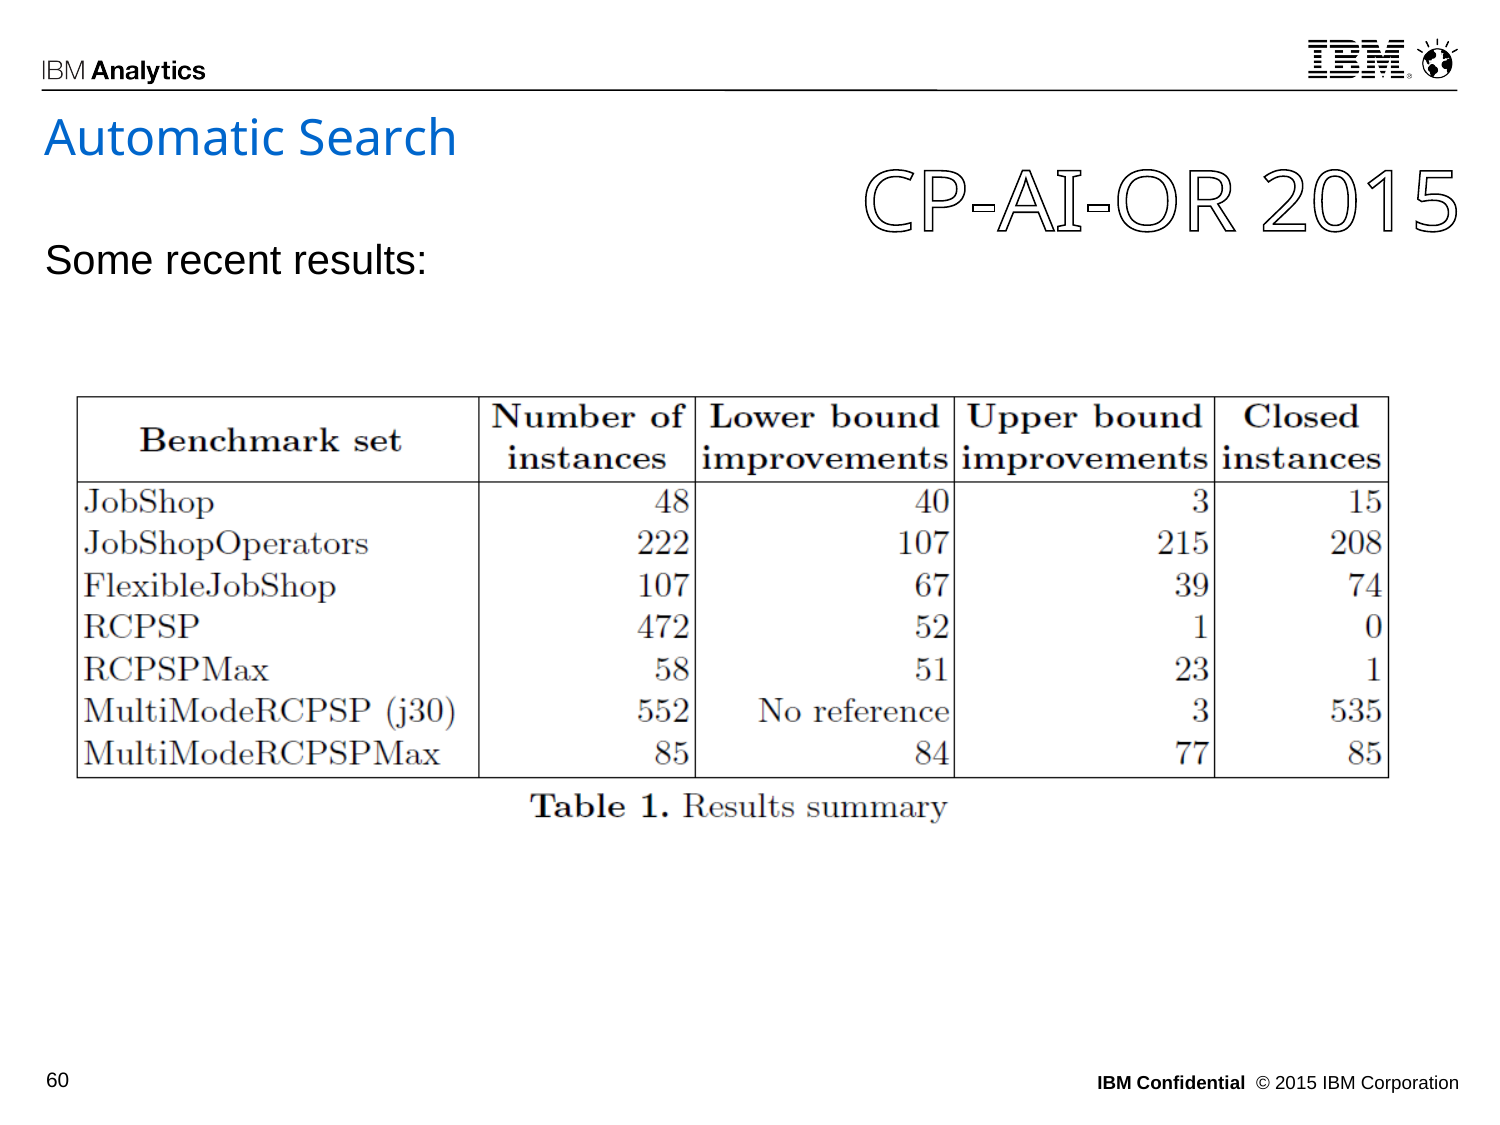

# Automatic Search
CP-AI-OR 2015
Some recent results: